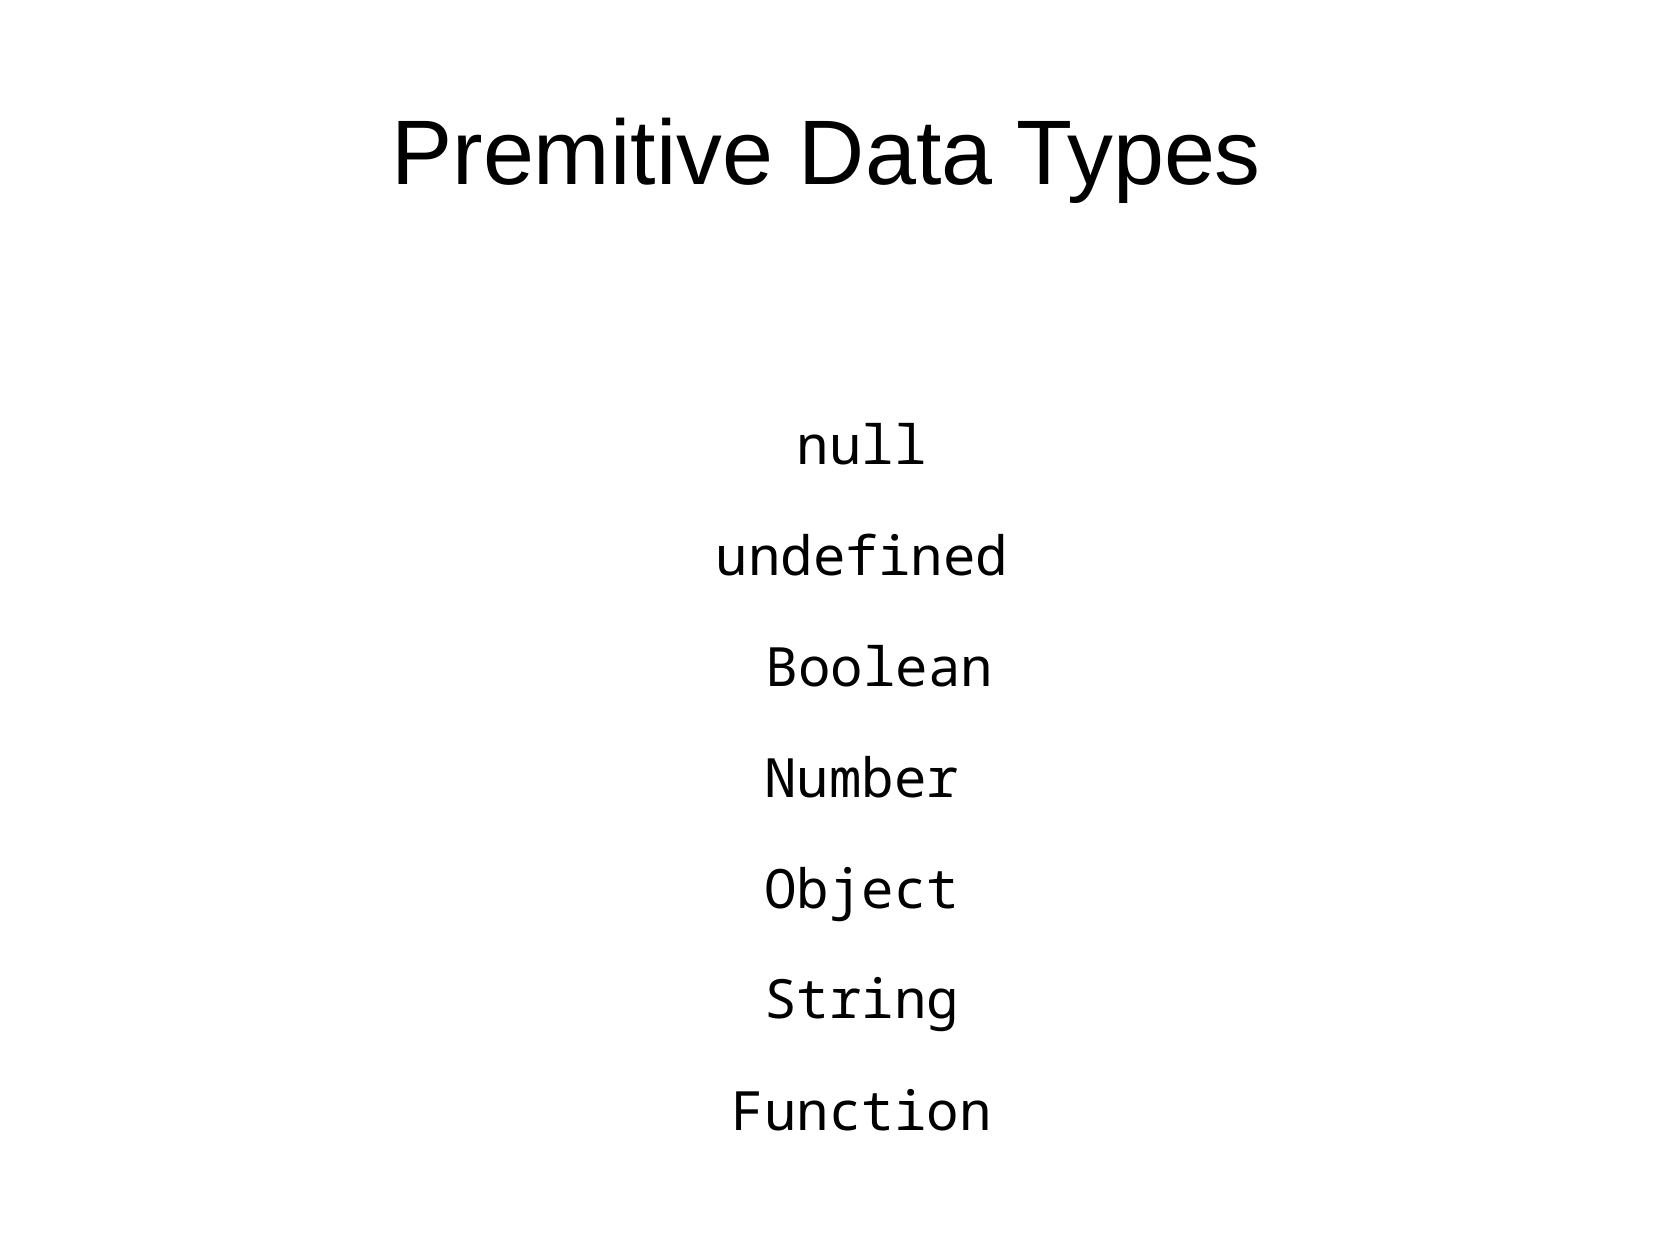

# Premitive Data Types
null
undefined
Boolean
Number
Object
String
Function